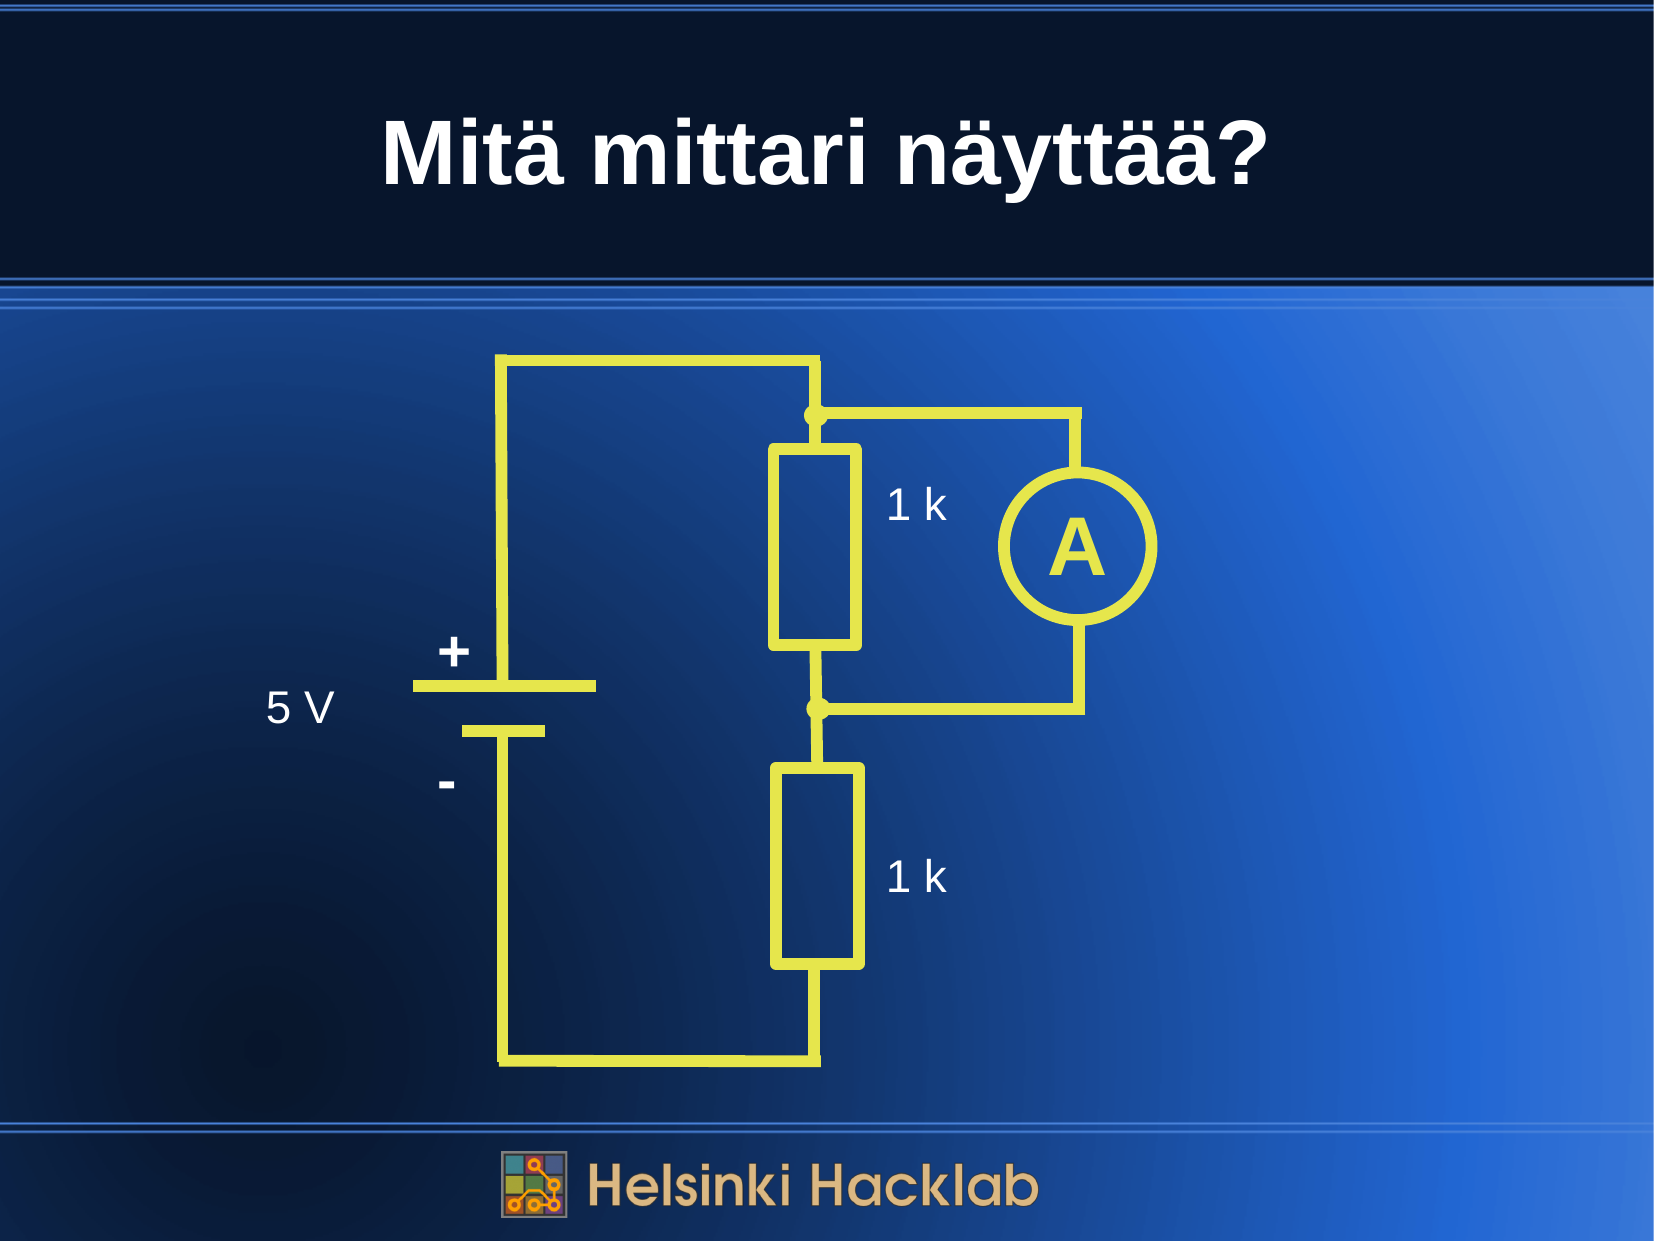

# Mitä mittari näyttää?
A
1 k
+
5 V
-
1 k